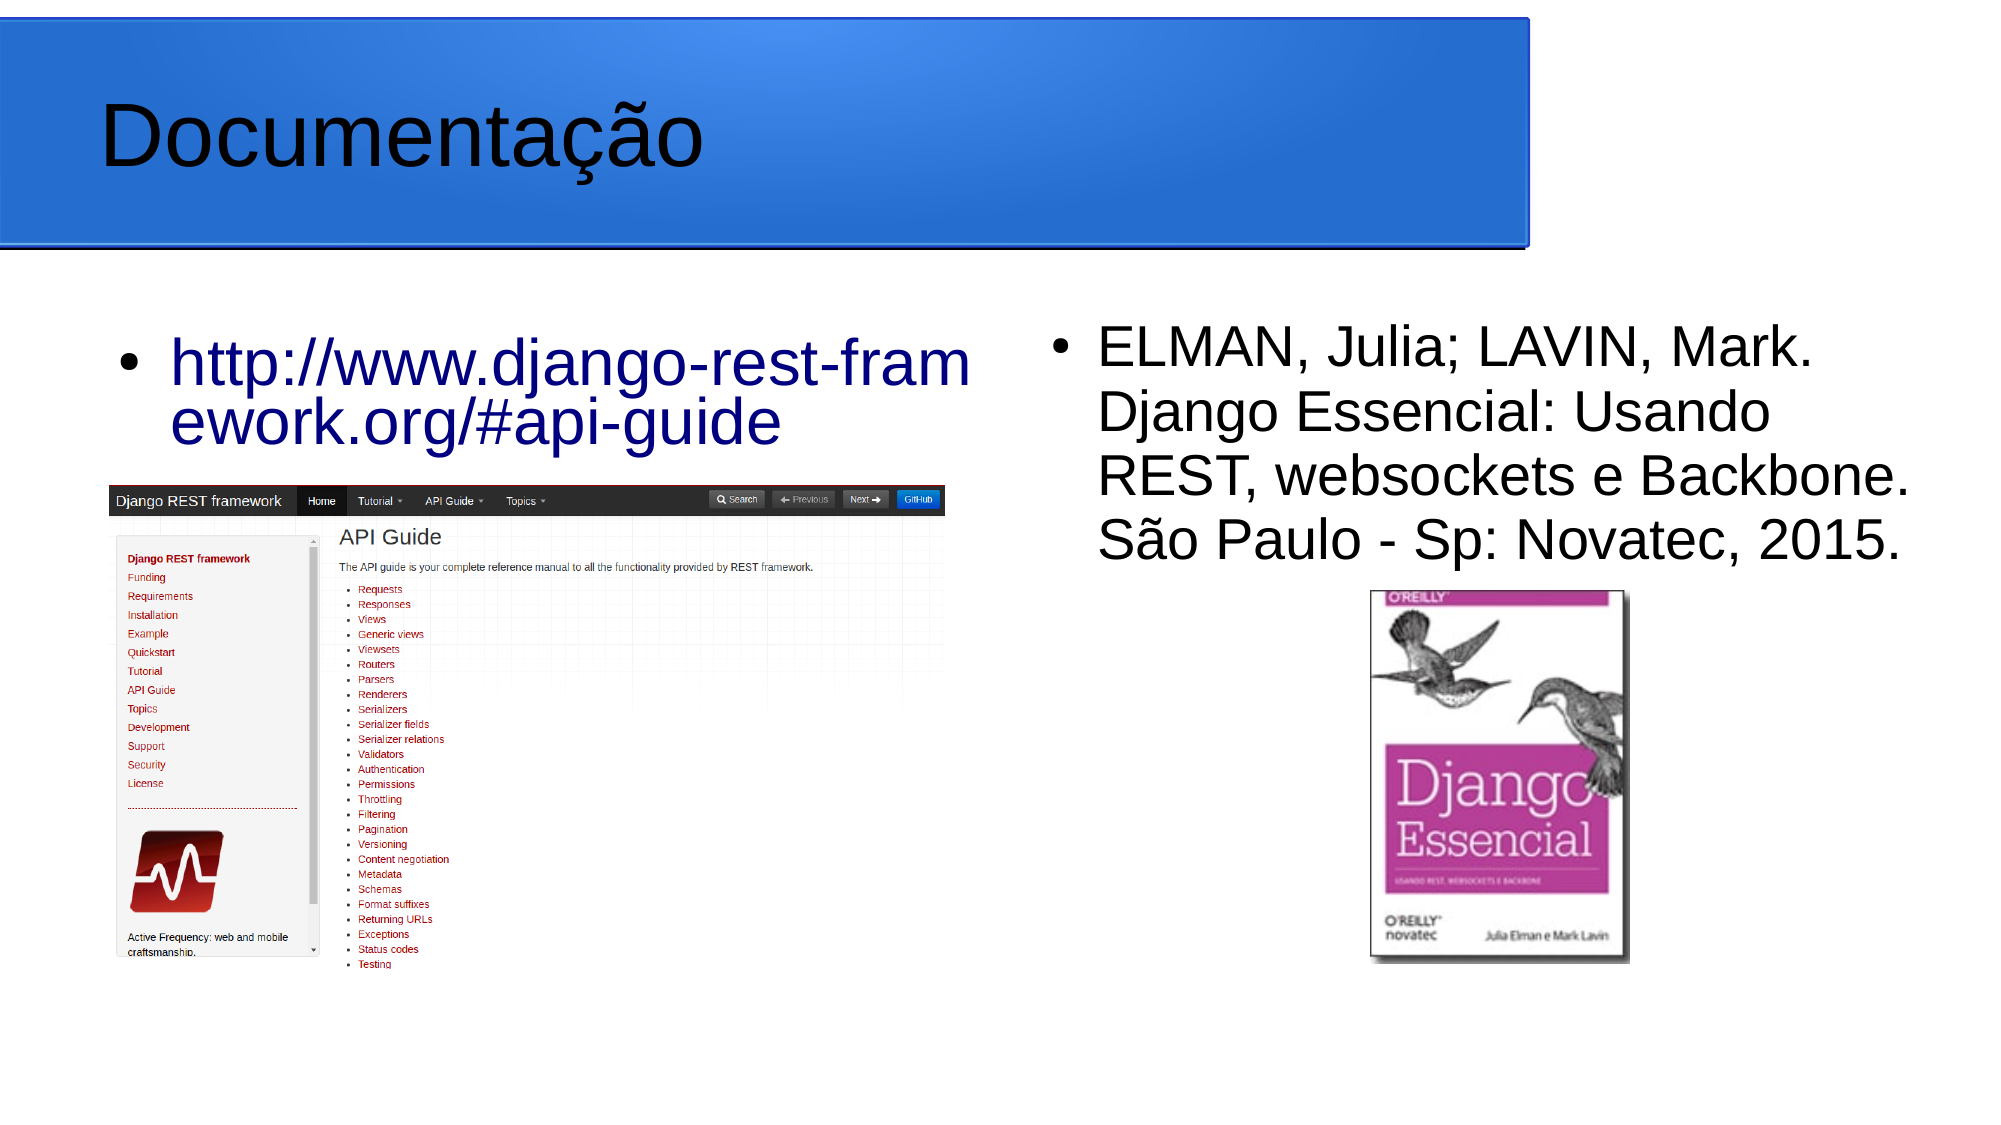

# Documentação
ELMAN, Julia; LAVIN, Mark. Django Essencial: Usando REST, websockets e Backbone. São Paulo - Sp: Novatec, 2015.
http://www.django-rest-framework.org/#api-guide